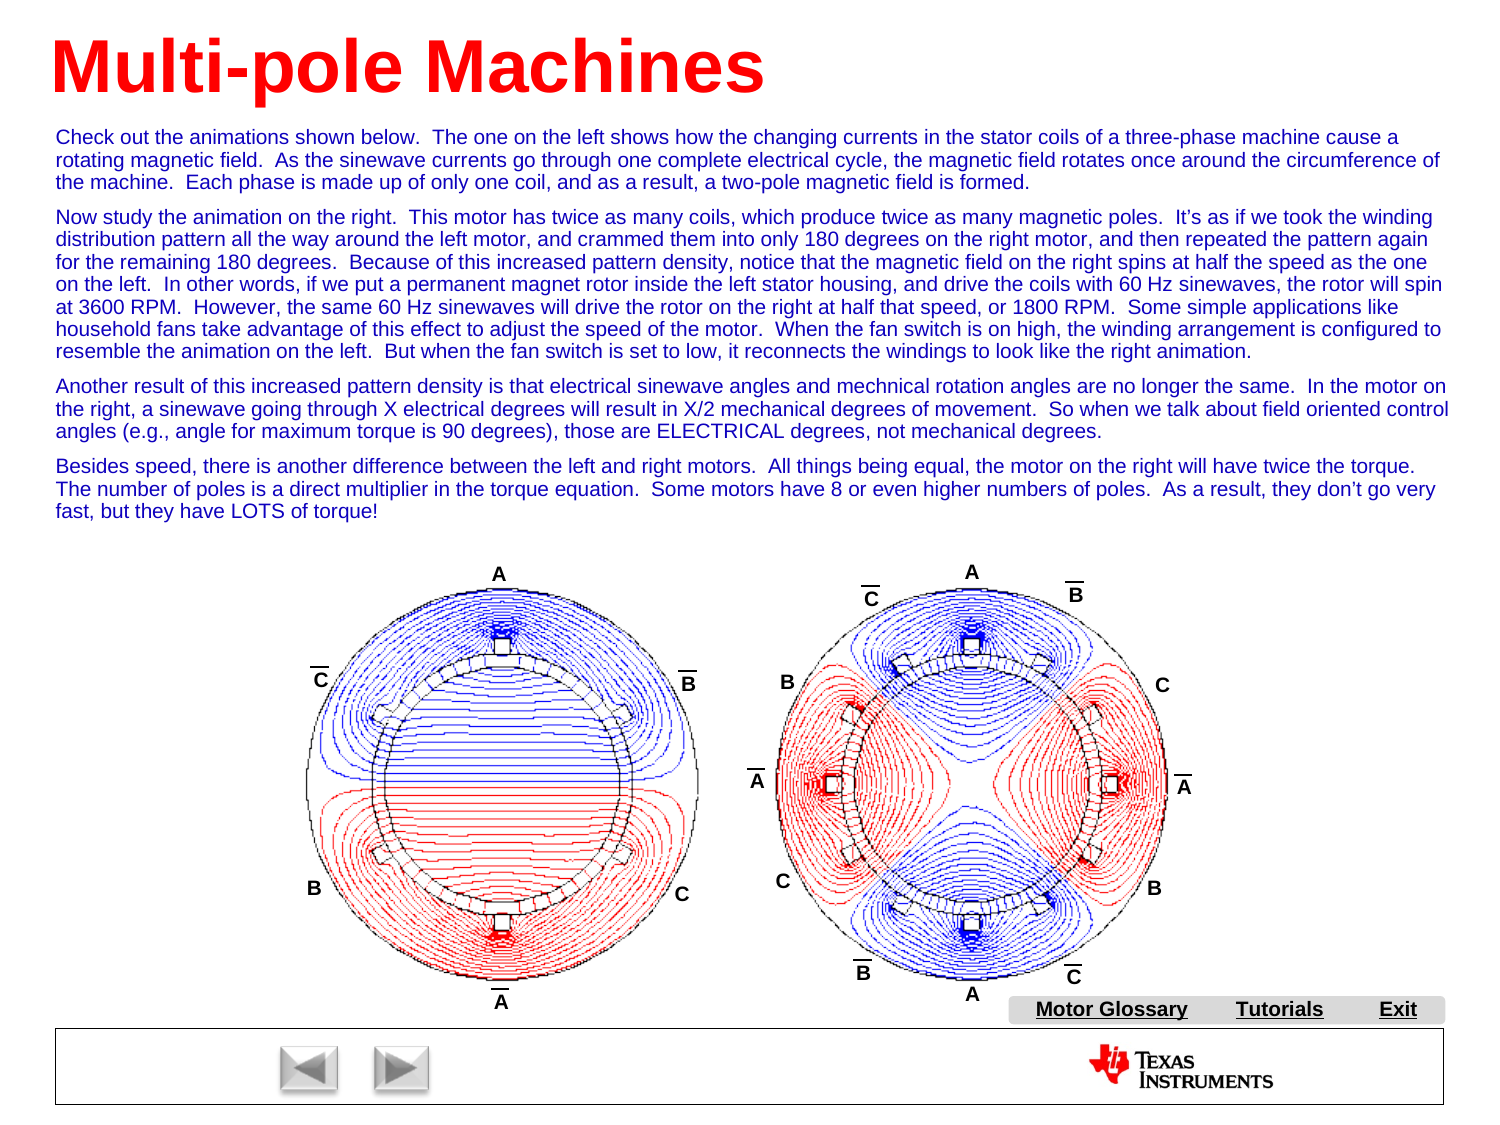

# Multi-pole Machines
Check out the animations shown below. The one on the left shows how the changing currents in the stator coils of a three-phase machine cause a rotating magnetic field. As the sinewave currents go through one complete electrical cycle, the magnetic field rotates once around the circumference of the machine. Each phase is made up of only one coil, and as a result, a two-pole magnetic field is formed.
Now study the animation on the right. This motor has twice as many coils, which produce twice as many magnetic poles. It’s as if we took the winding distribution pattern all the way around the left motor, and crammed them into only 180 degrees on the right motor, and then repeated the pattern again for the remaining 180 degrees. Because of this increased pattern density, notice that the magnetic field on the right spins at half the speed as the one on the left. In other words, if we put a permanent magnet rotor inside the left stator housing, and drive the coils with 60 Hz sinewaves, the rotor will spin at 3600 RPM. However, the same 60 Hz sinewaves will drive the rotor on the right at half that speed, or 1800 RPM. Some simple applications like household fans take advantage of this effect to adjust the speed of the motor. When the fan switch is on high, the winding arrangement is configured to resemble the animation on the left. But when the fan switch is set to low, it reconnects the windings to look like the right animation.
Another result of this increased pattern density is that electrical sinewave angles and mechnical rotation angles are no longer the same. In the motor on the right, a sinewave going through X electrical degrees will result in X/2 mechanical degrees of movement. So when we talk about field oriented control angles (e.g., angle for maximum torque is 90 degrees), those are ELECTRICAL degrees, not mechanical degrees.
Besides speed, there is another difference between the left and right motors. All things being equal, the motor on the right will have twice the torque. The number of poles is a direct multiplier in the torque equation. Some motors have 8 or even higher numbers of poles. As a result, they don’t go very fast, but they have LOTS of torque!
A
C
B
A
C
B
A
B
C
B
C
A
B
B
C
C
A
A